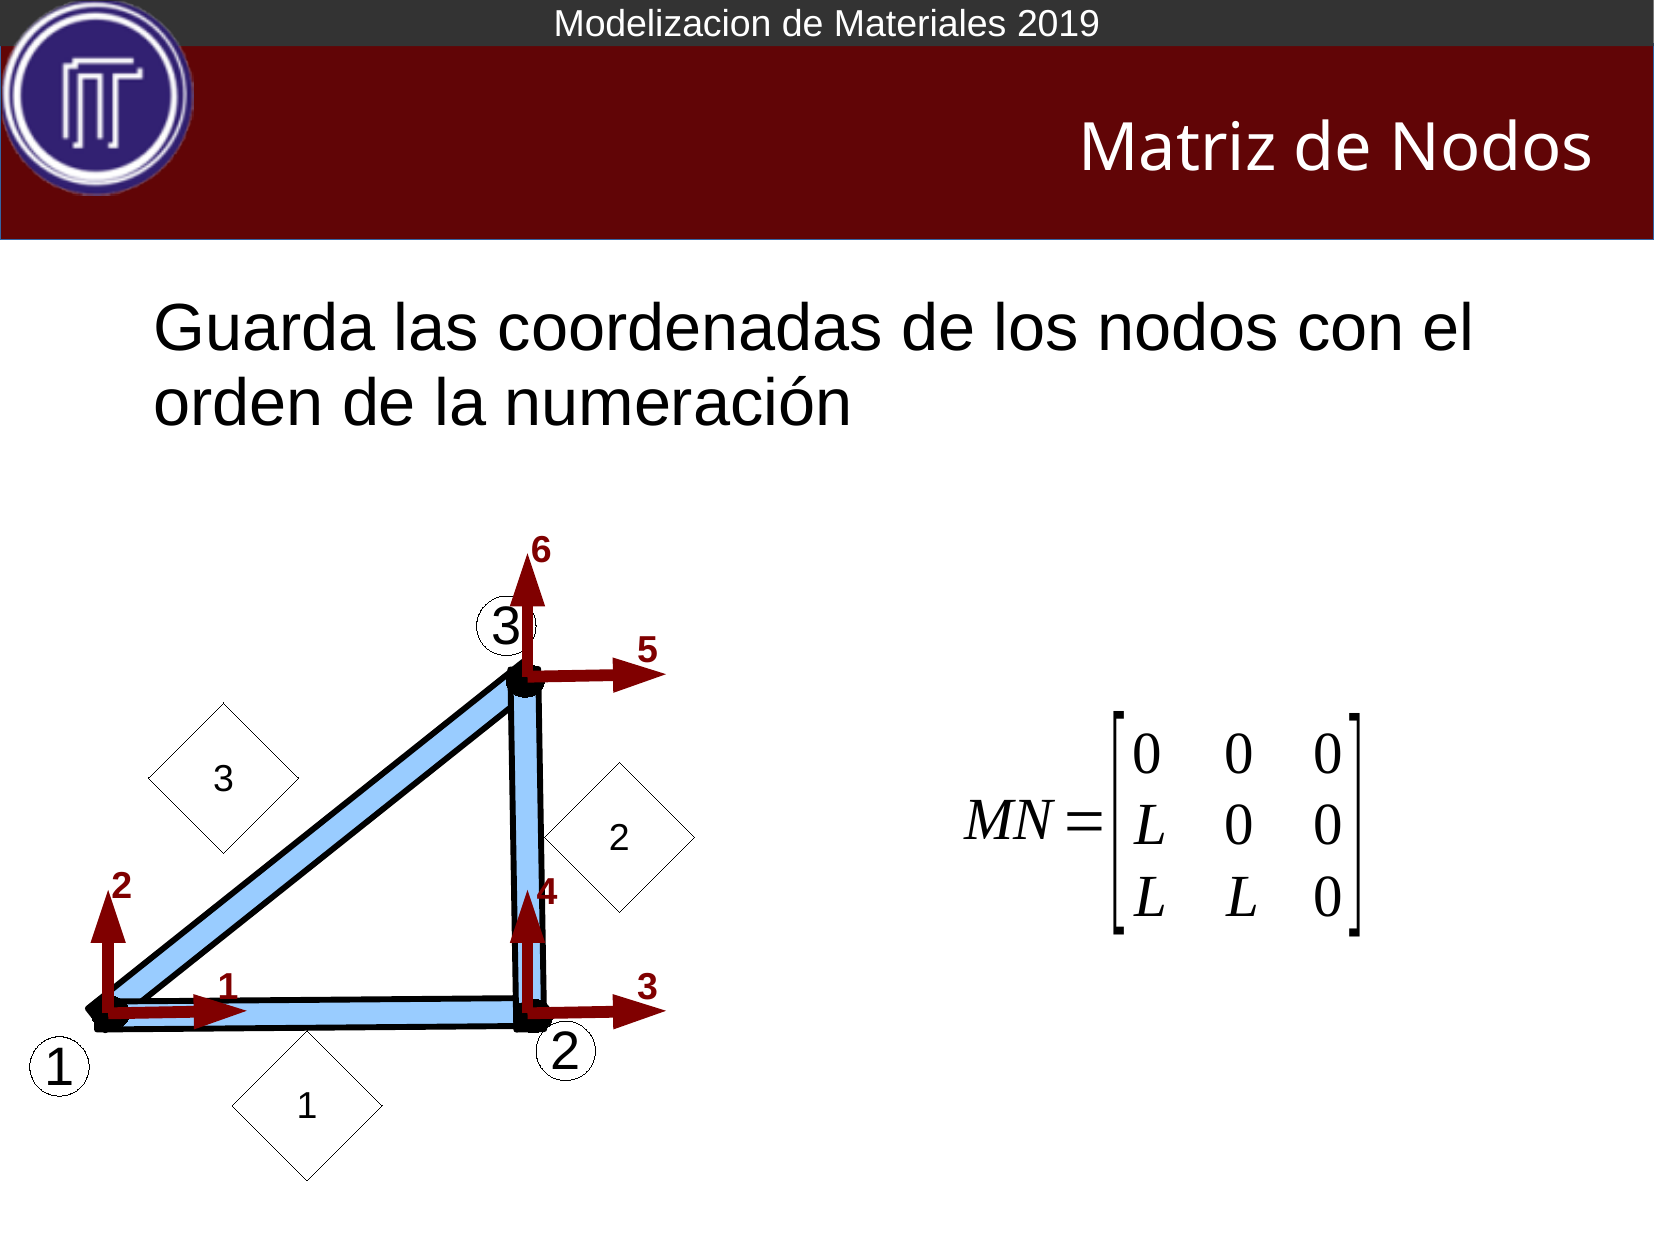

# Matriz de Nodos
Guarda las coordenadas de los nodos con el orden de la numeración
6
3
5
3
2
2
4
1
3
2
1
1